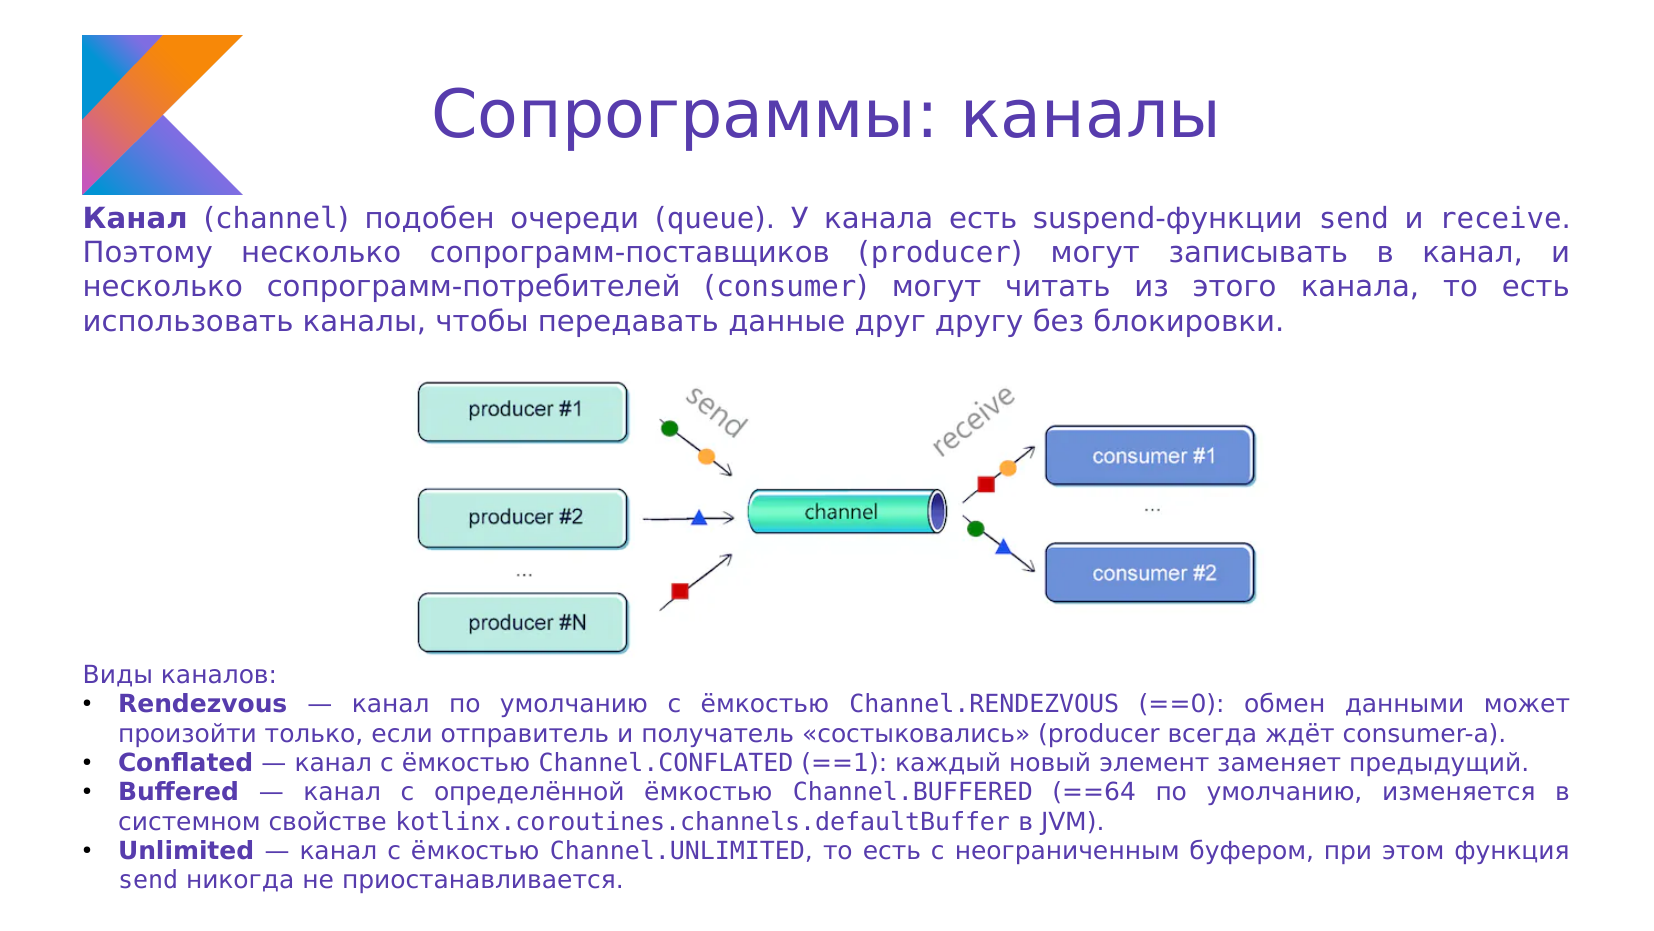

# Сопрограммы: каналы
Канал (channel) подобен очереди (queue). У канала есть suspend-функции send и receive. Поэтому несколько сопрограмм-поставщиков (producer) могут записывать в канал, и несколько сопрограмм-потребителей (consumer) могут читать из этого канала, то есть использовать каналы, чтобы передавать данные друг другу без блокировки.
Виды каналов:
Rendezvous — канал по умолчанию с ёмкостью Channel.RENDEZVOUS (==0): обмен данными может произойти только, если отправитель и получатель «состыковались» (producer всегда ждёт consumer-а).
Conflated — канал с ёмкостью Channel.CONFLATED (==1): каждый новый элемент заменяет предыдущий.
Buffered — канал с определённой ёмкостью Channel.BUFFERED (==64 по умолчанию, изменяется в системном свойстве kotlinx.coroutines.channels.defaultBuffer в JVM).
Unlimited — канал с ёмкостью Channel.UNLIMITED, то есть с неограниченным буфером, при этом функция send никогда не приостанавливается.